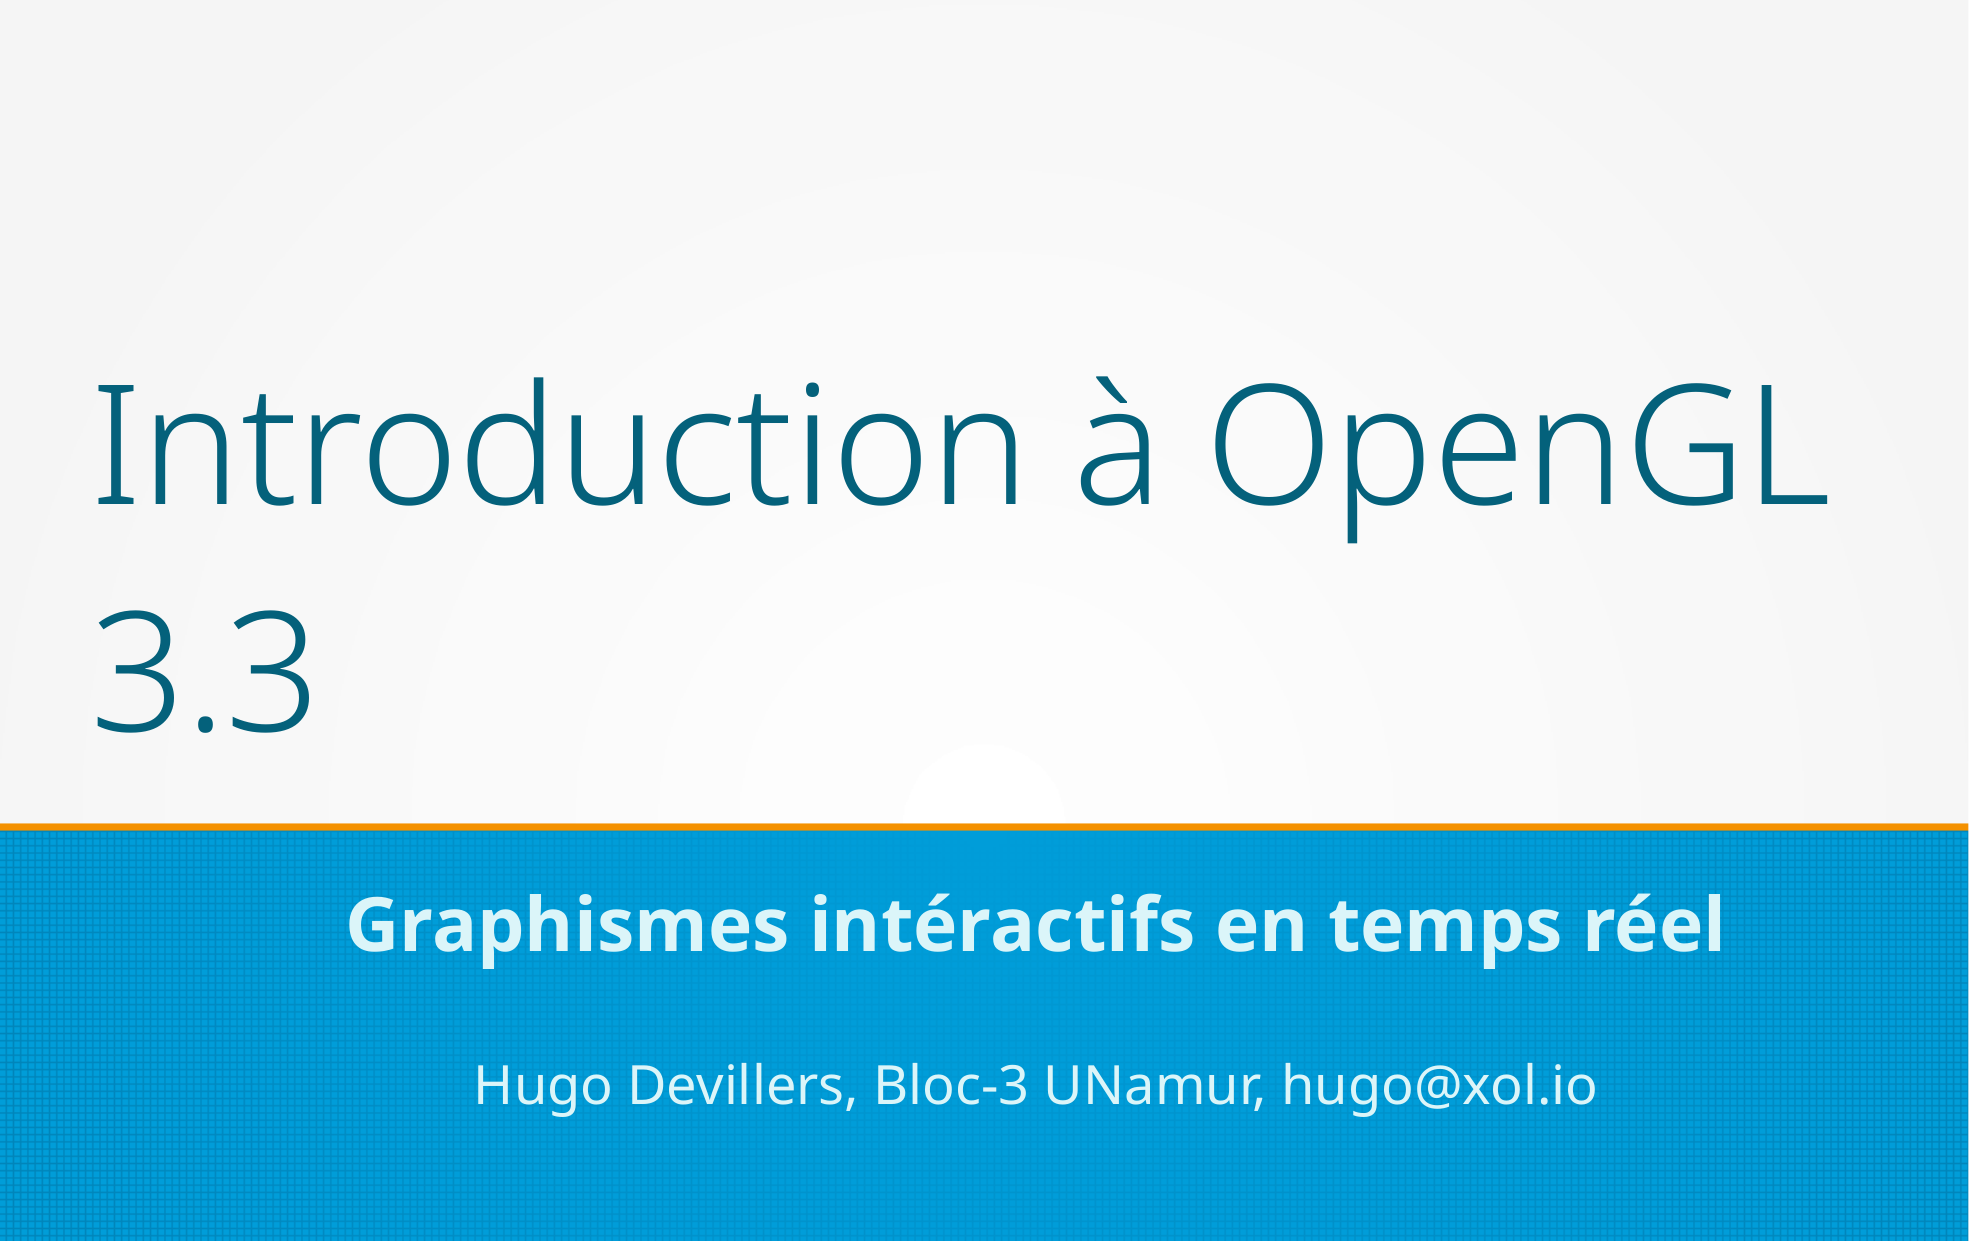

# Introduction à OpenGL 3.3
Graphismes intéractifs en temps réel
Hugo Devillers, Bloc-3 UNamur, hugo@xol.io